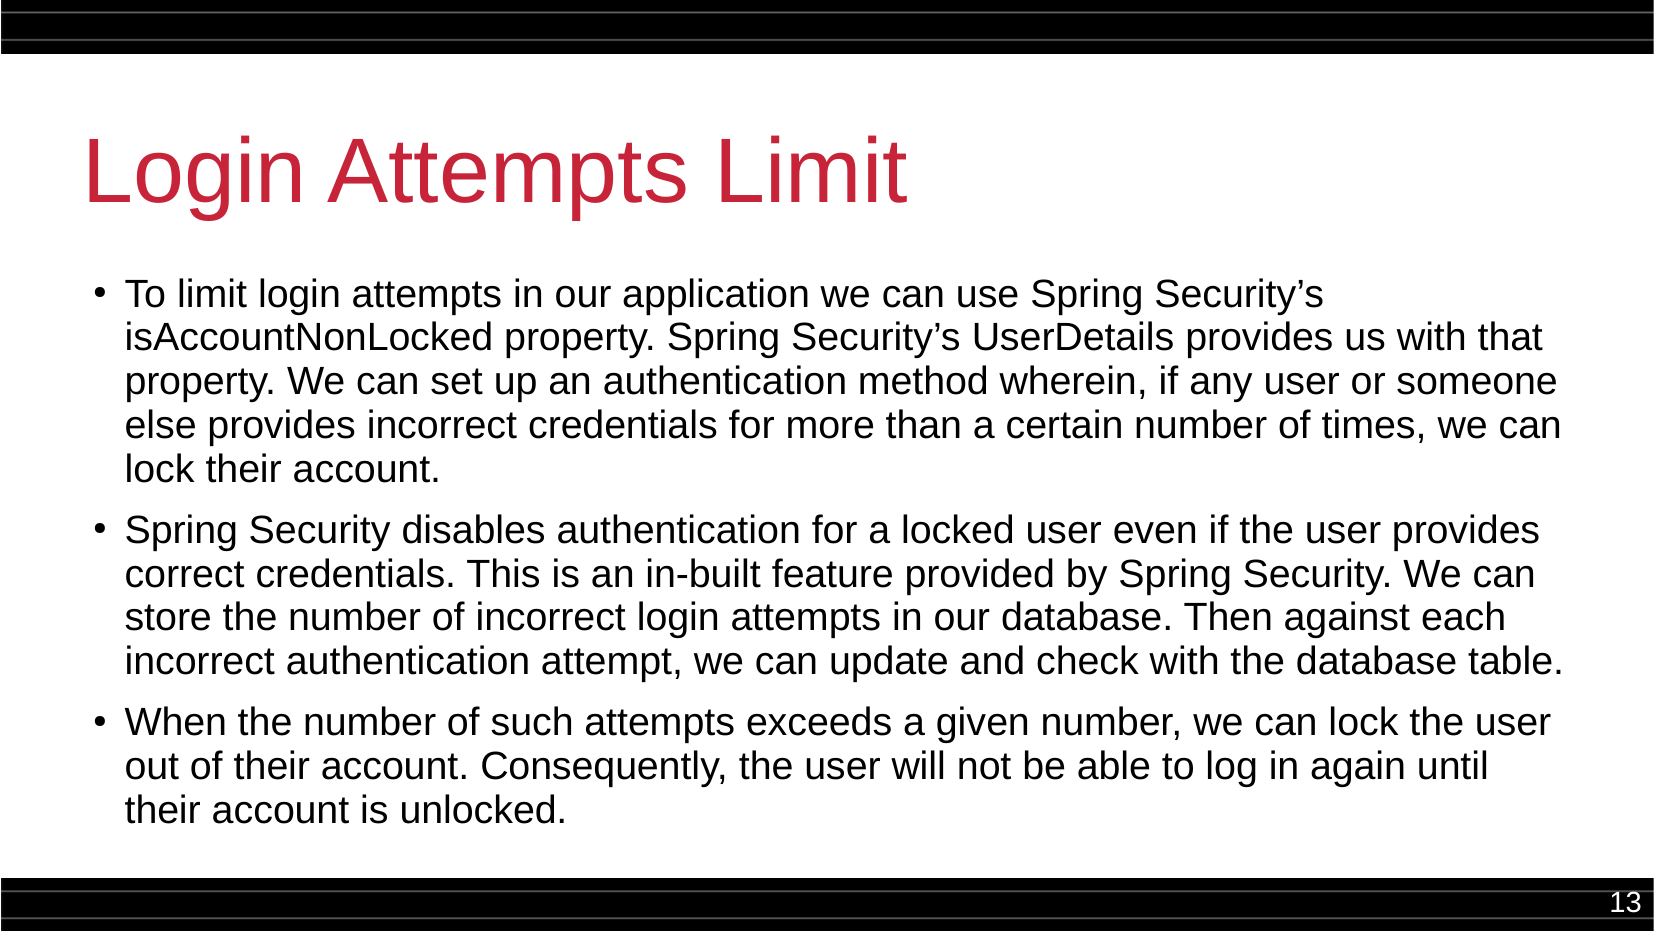

# Login Attempts Limit
To limit login attempts in our application we can use Spring Security’s isAccountNonLocked property. Spring Security’s UserDetails provides us with that property. We can set up an authentication method wherein, if any user or someone else provides incorrect credentials for more than a certain number of times, we can lock their account.
Spring Security disables authentication for a locked user even if the user provides correct credentials. This is an in-built feature provided by Spring Security. We can store the number of incorrect login attempts in our database. Then against each incorrect authentication attempt, we can update and check with the database table.
When the number of such attempts exceeds a given number, we can lock the user out of their account. Consequently, the user will not be able to log in again until their account is unlocked.